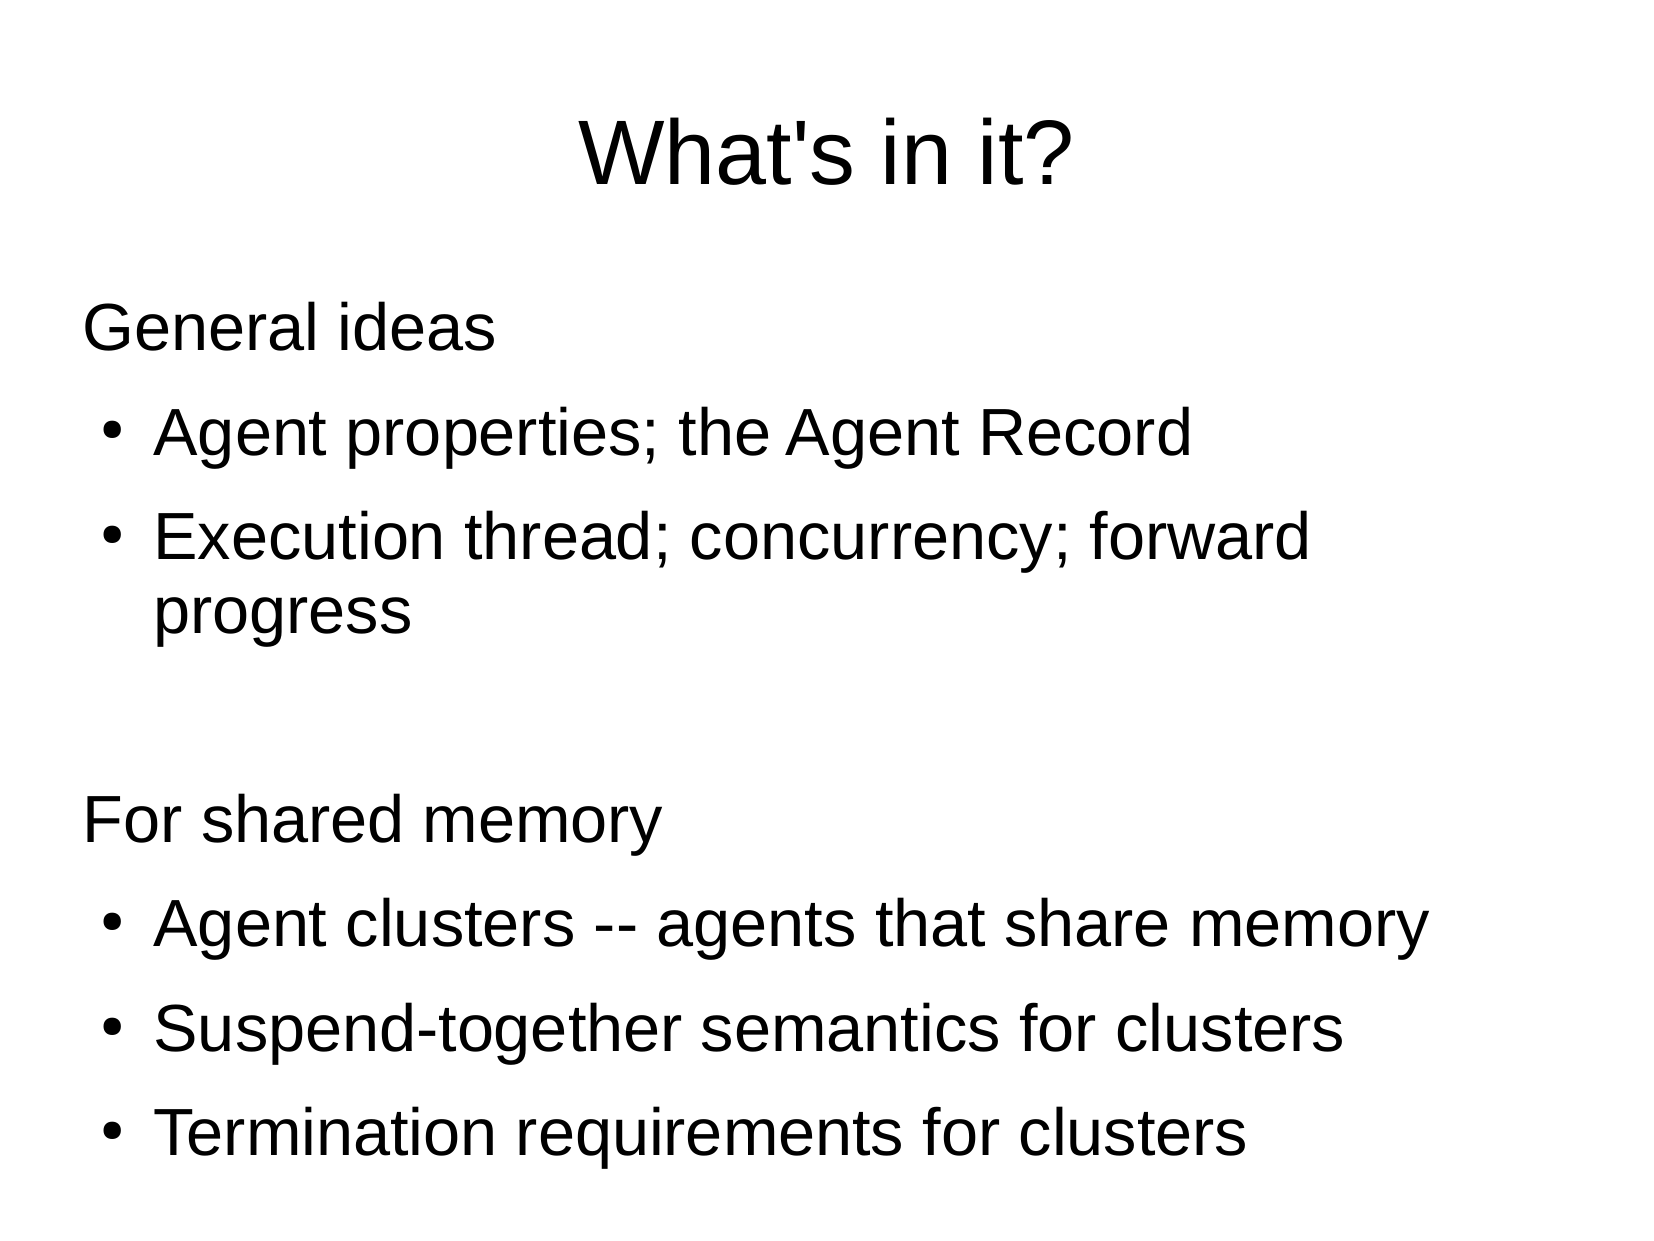

# What's in it?
General ideas
Agent properties; the Agent Record
Execution thread; concurrency; forward progress
For shared memory
Agent clusters -- agents that share memory
Suspend-together semantics for clusters
Termination requirements for clusters